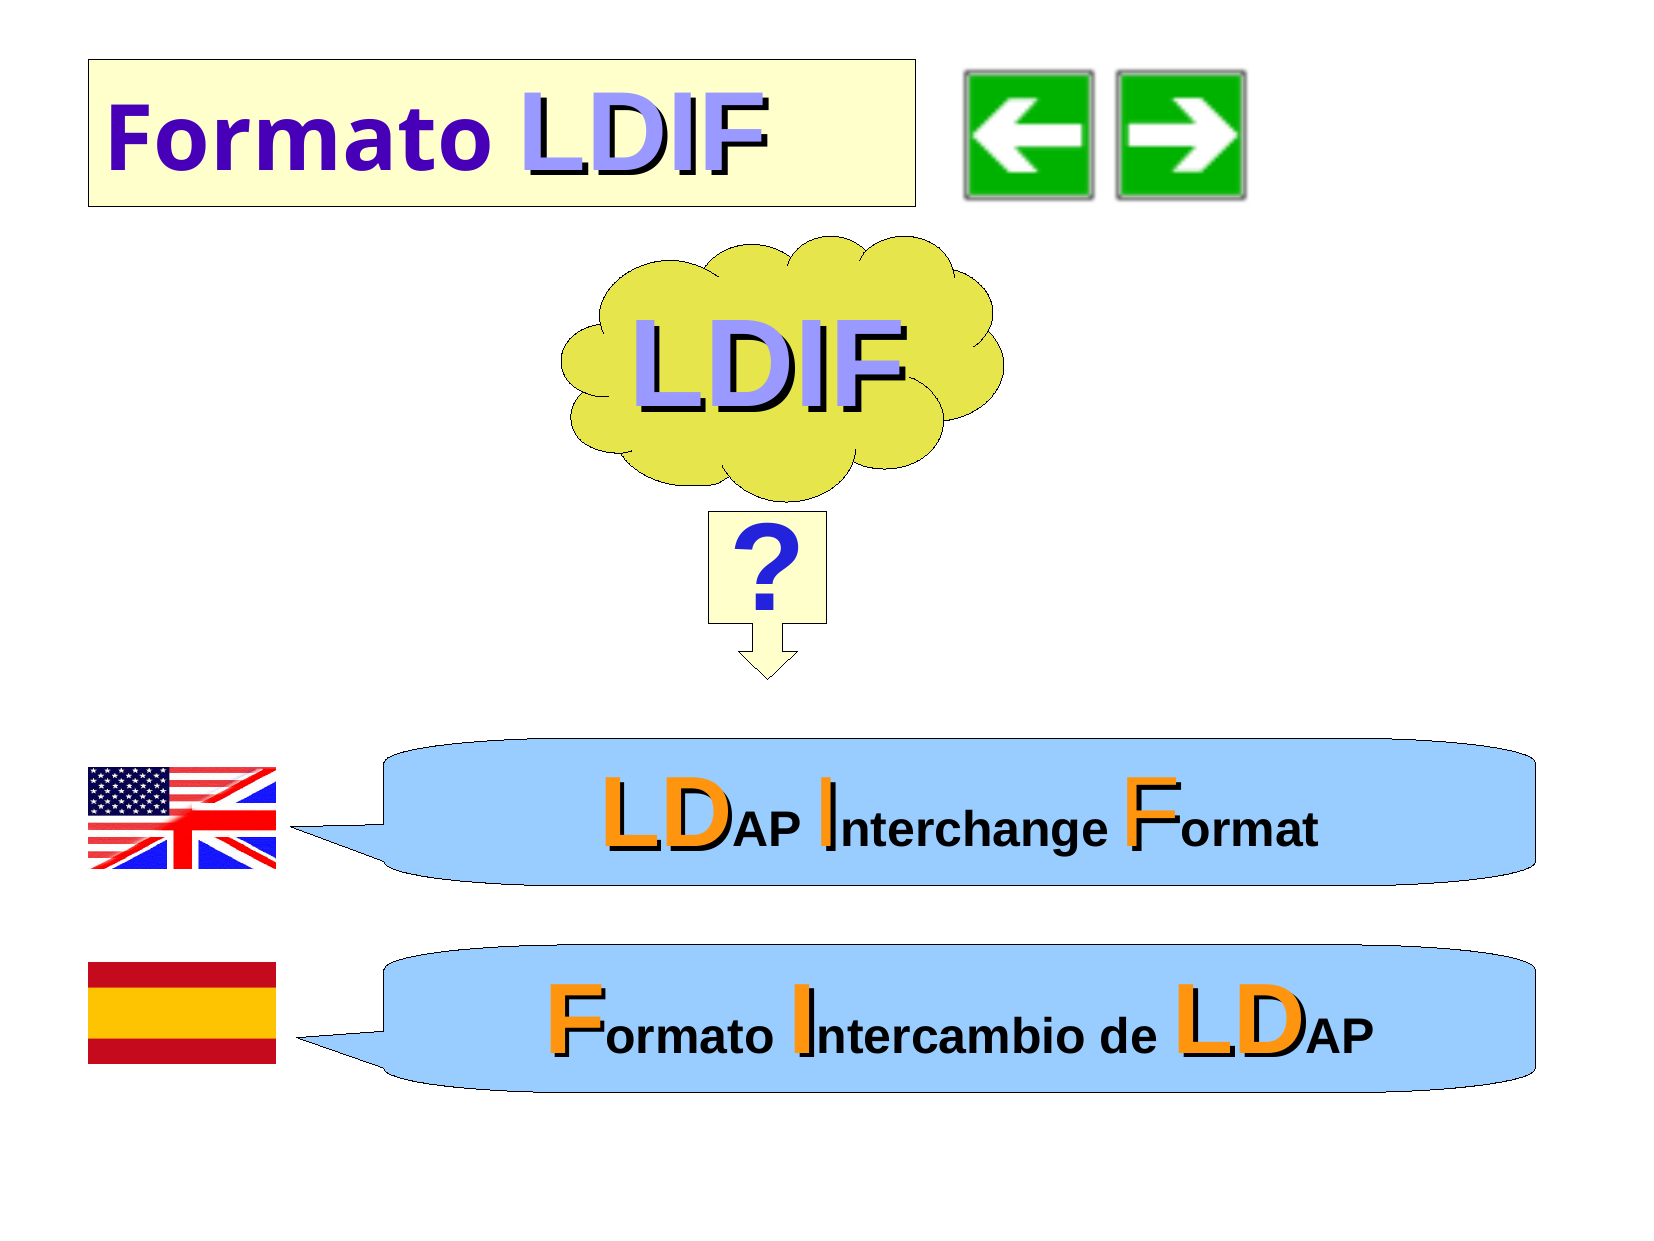

Formato LDIF
LDIF
?
LDAP Interchange Format
Formato Intercambio de LDAP